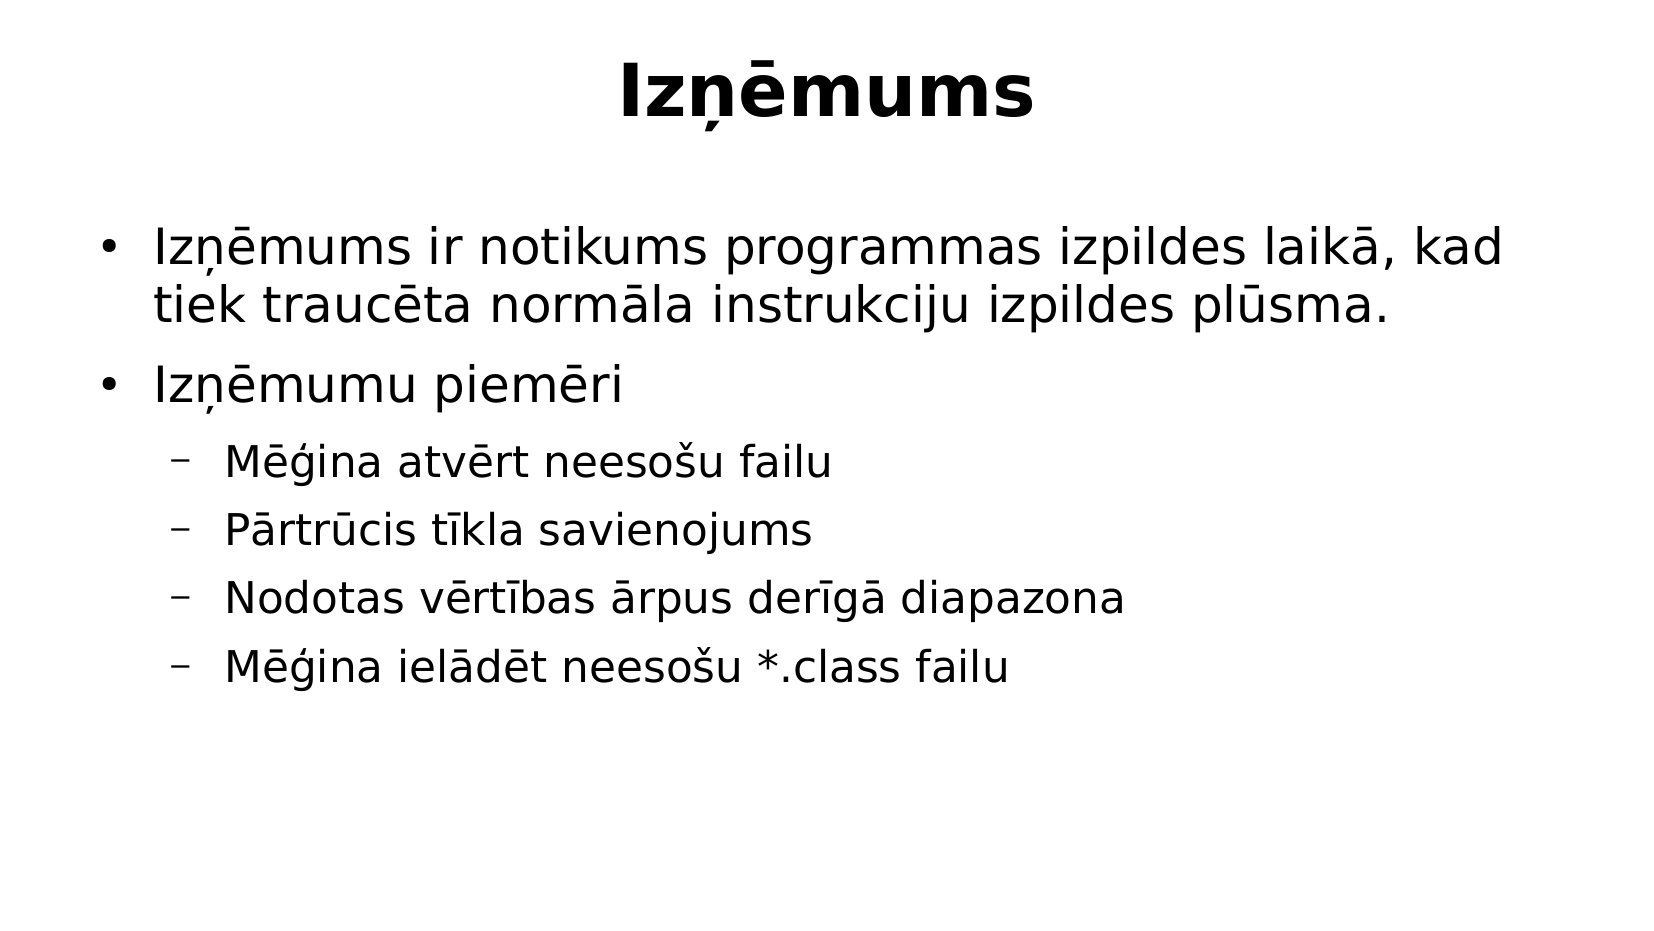

# Izņēmums
Izņēmums ir notikums programmas izpildes laikā, kad tiek traucēta normāla instrukciju izpildes plūsma.
Izņēmumu piemēri
Mēģina atvērt neesošu failu
Pārtrūcis tīkla savienojums
Nodotas vērtības ārpus derīgā diapazona
Mēģina ielādēt neesošu *.class failu